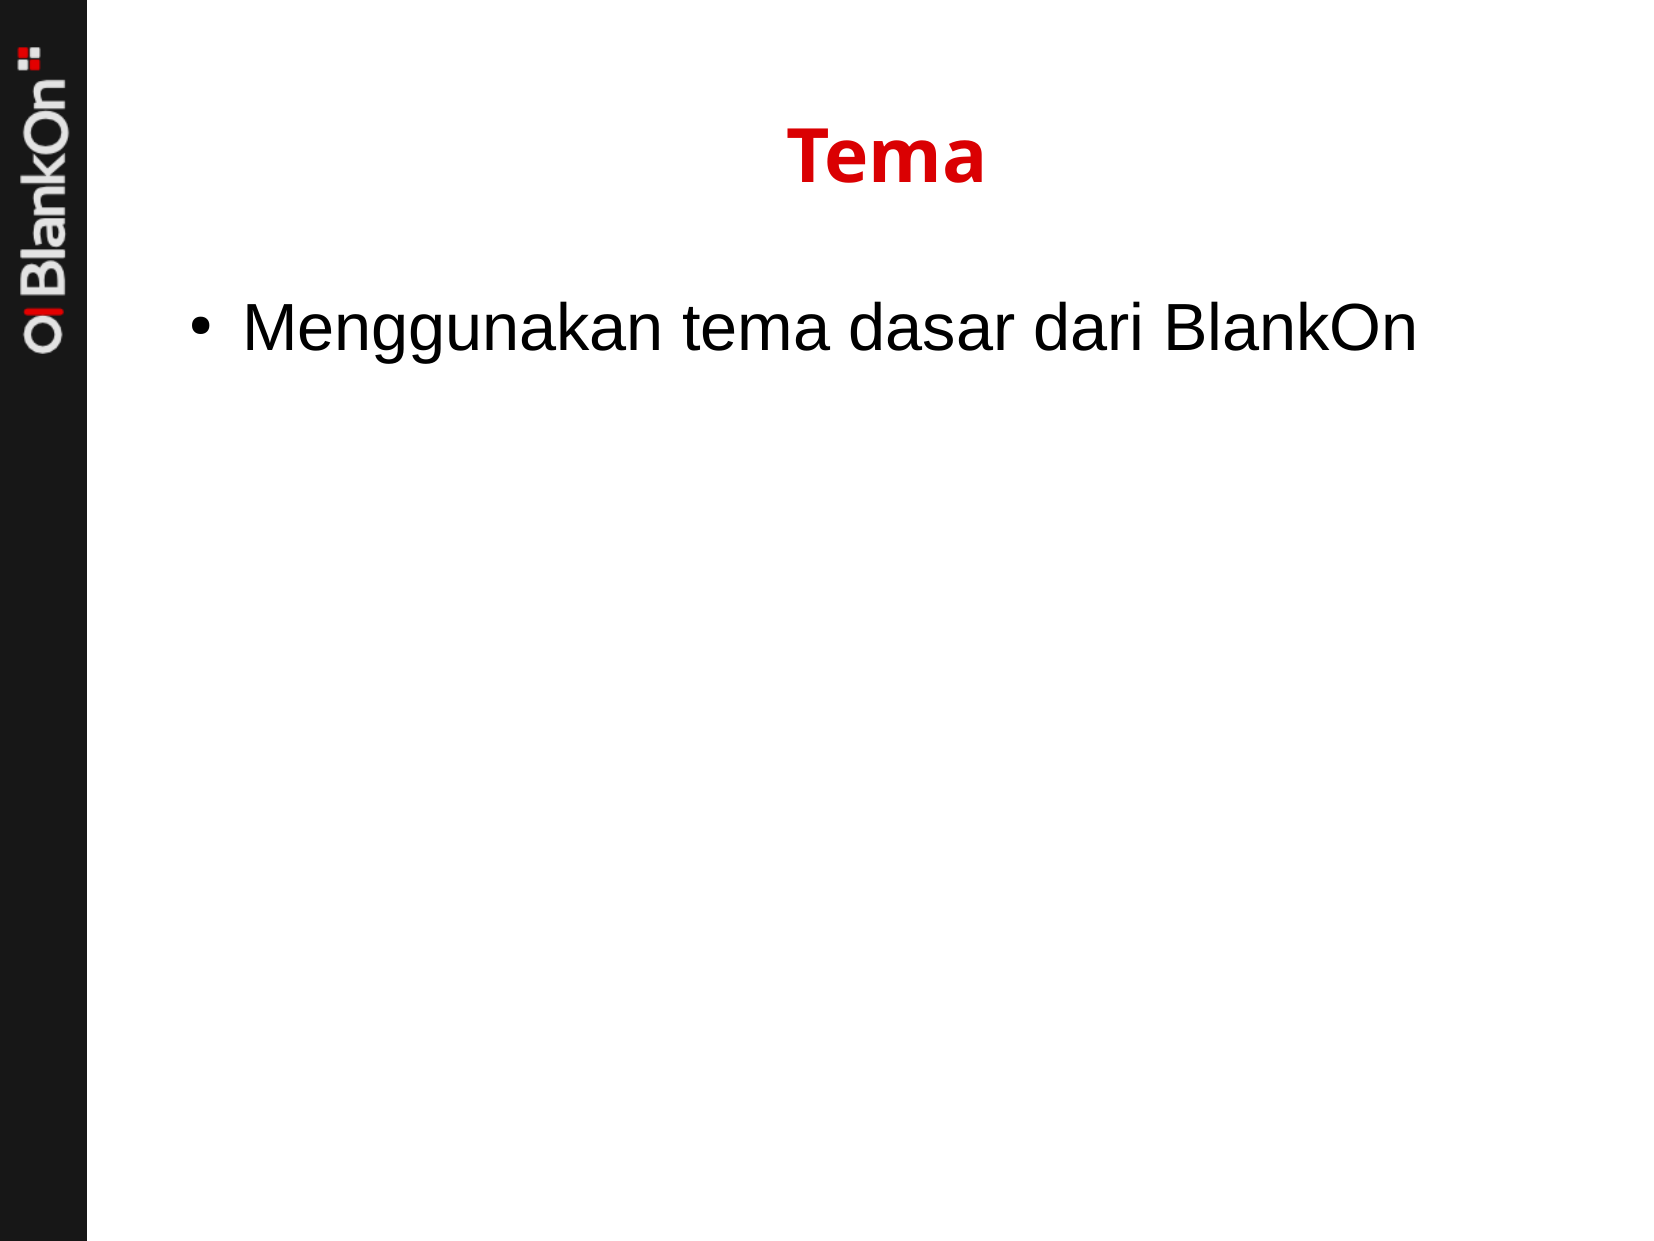

Tema
# Menggunakan tema dasar dari BlankOn